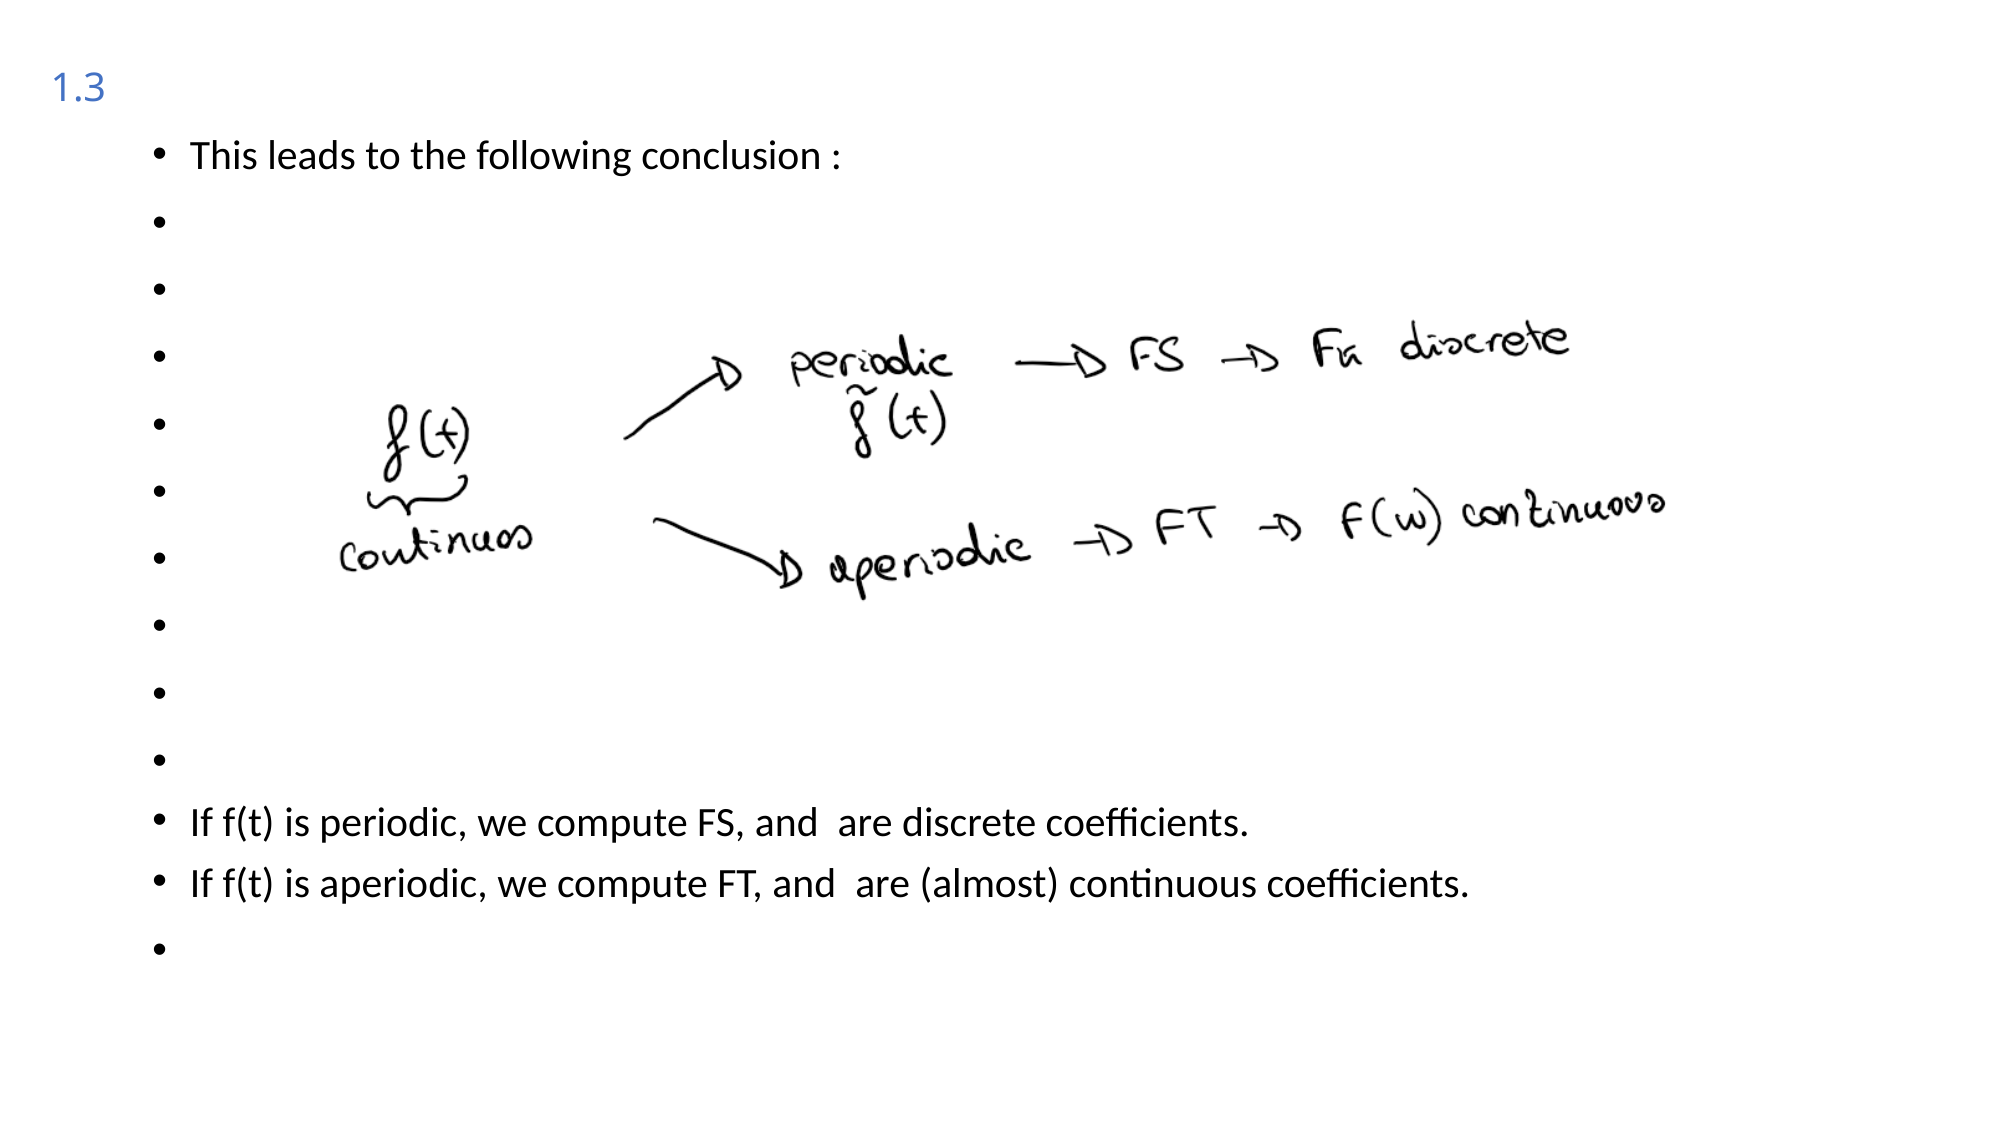

1.3
# This leads to the following conclusion :
If f(t) is periodic, we compute FS, and are discrete coefficients.
If f(t) is aperiodic, we compute FT, and are (almost) continuous coefficients.